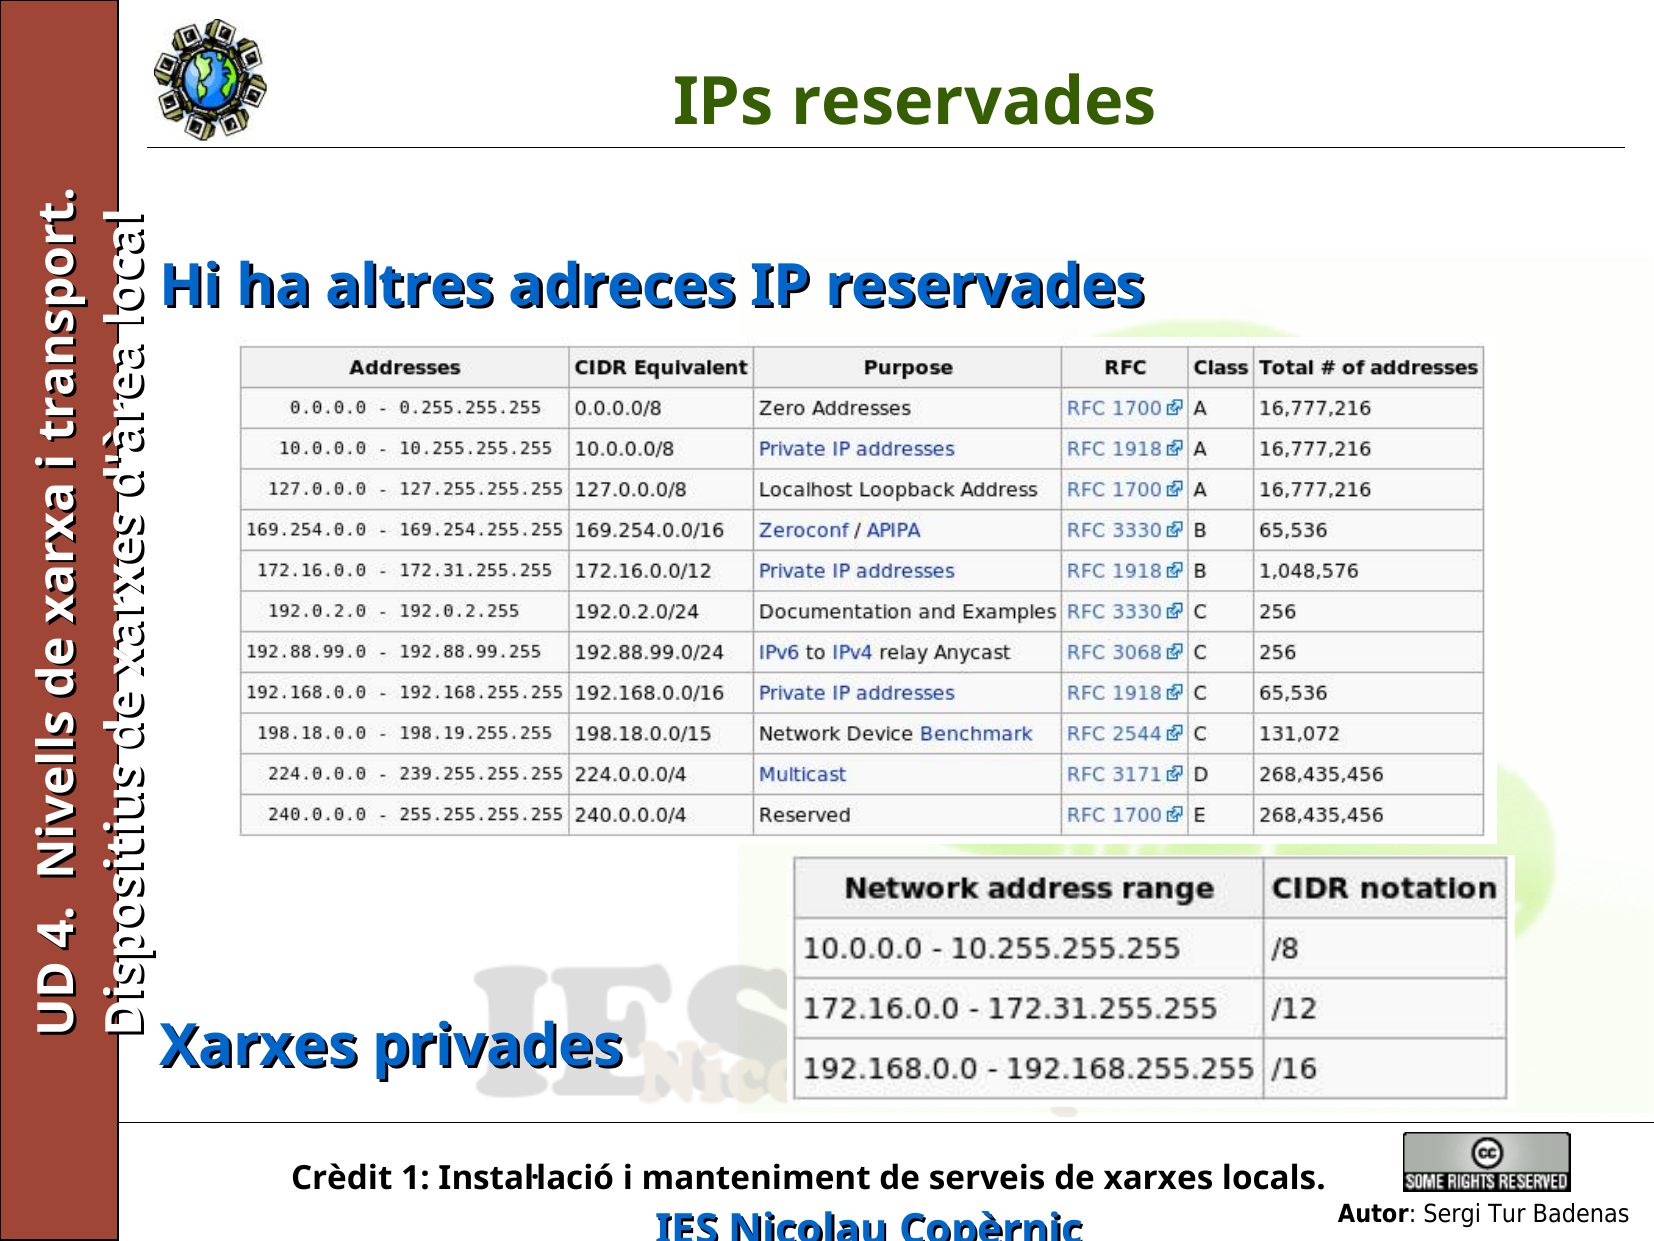

# IPs reservades
Hi ha altres adreces IP reservades
Xarxes privades